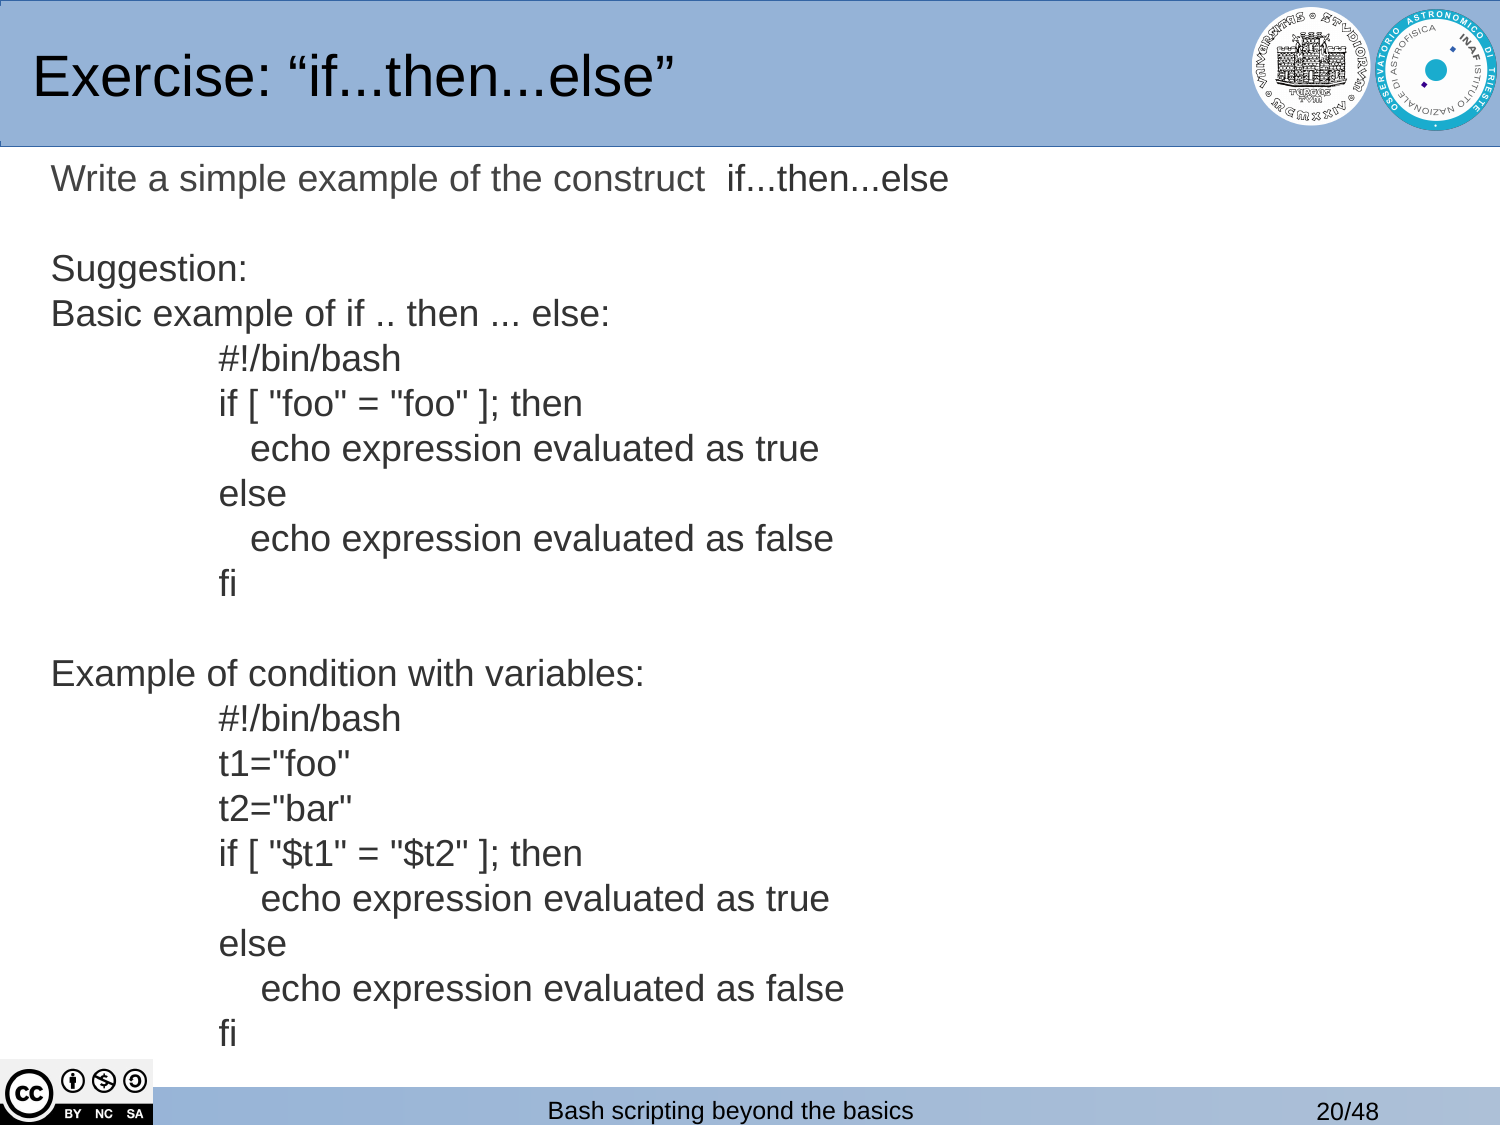

Exercise: “if...then...else”
# Write a simple example of the construct if...then...else
Suggestion:
Basic example of if .. then ... else:
 #!/bin/bash
 if [ "foo" = "foo" ]; then
 echo expression evaluated as true
 else
 echo expression evaluated as false
 fi
Example of condition with variables:
 #!/bin/bash
 t1="foo"
 t2="bar"
 if [ "$t1" = "$t2" ]; then
 echo expression evaluated as true
 else
 echo expression evaluated as false
 fi